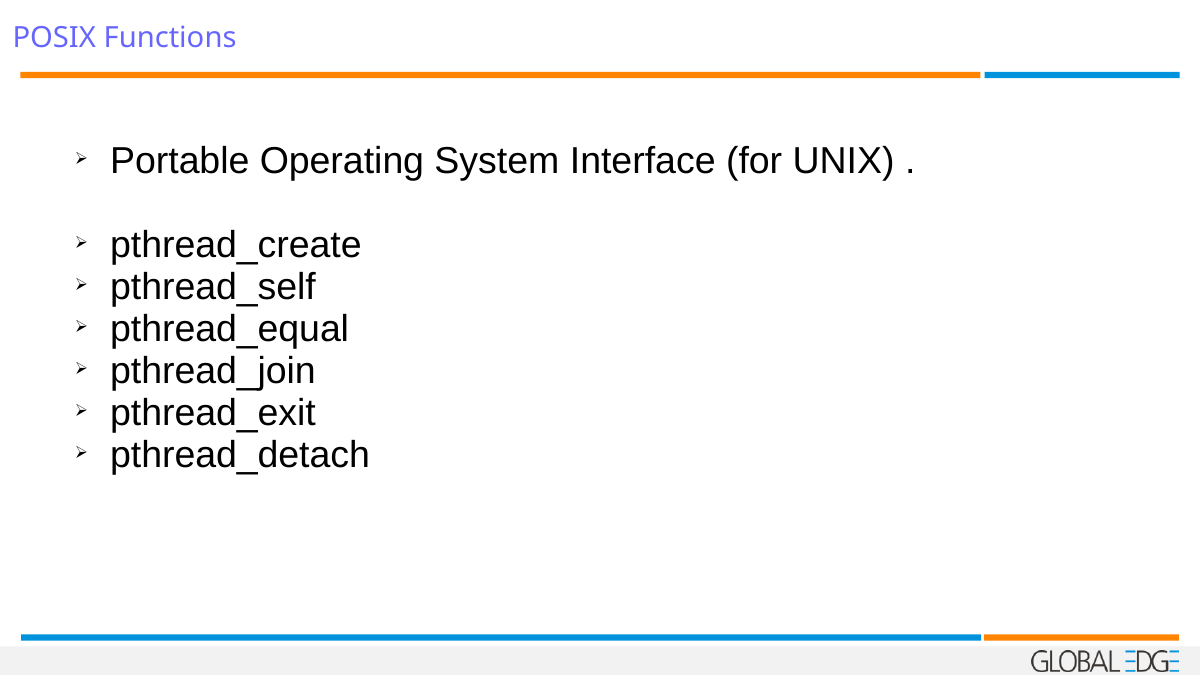

# POSIX Functions
Portable Operating System Interface (for UNIX) .
pthread_create
pthread_self
pthread_equal
pthread_join
pthread_exit
pthread_detach